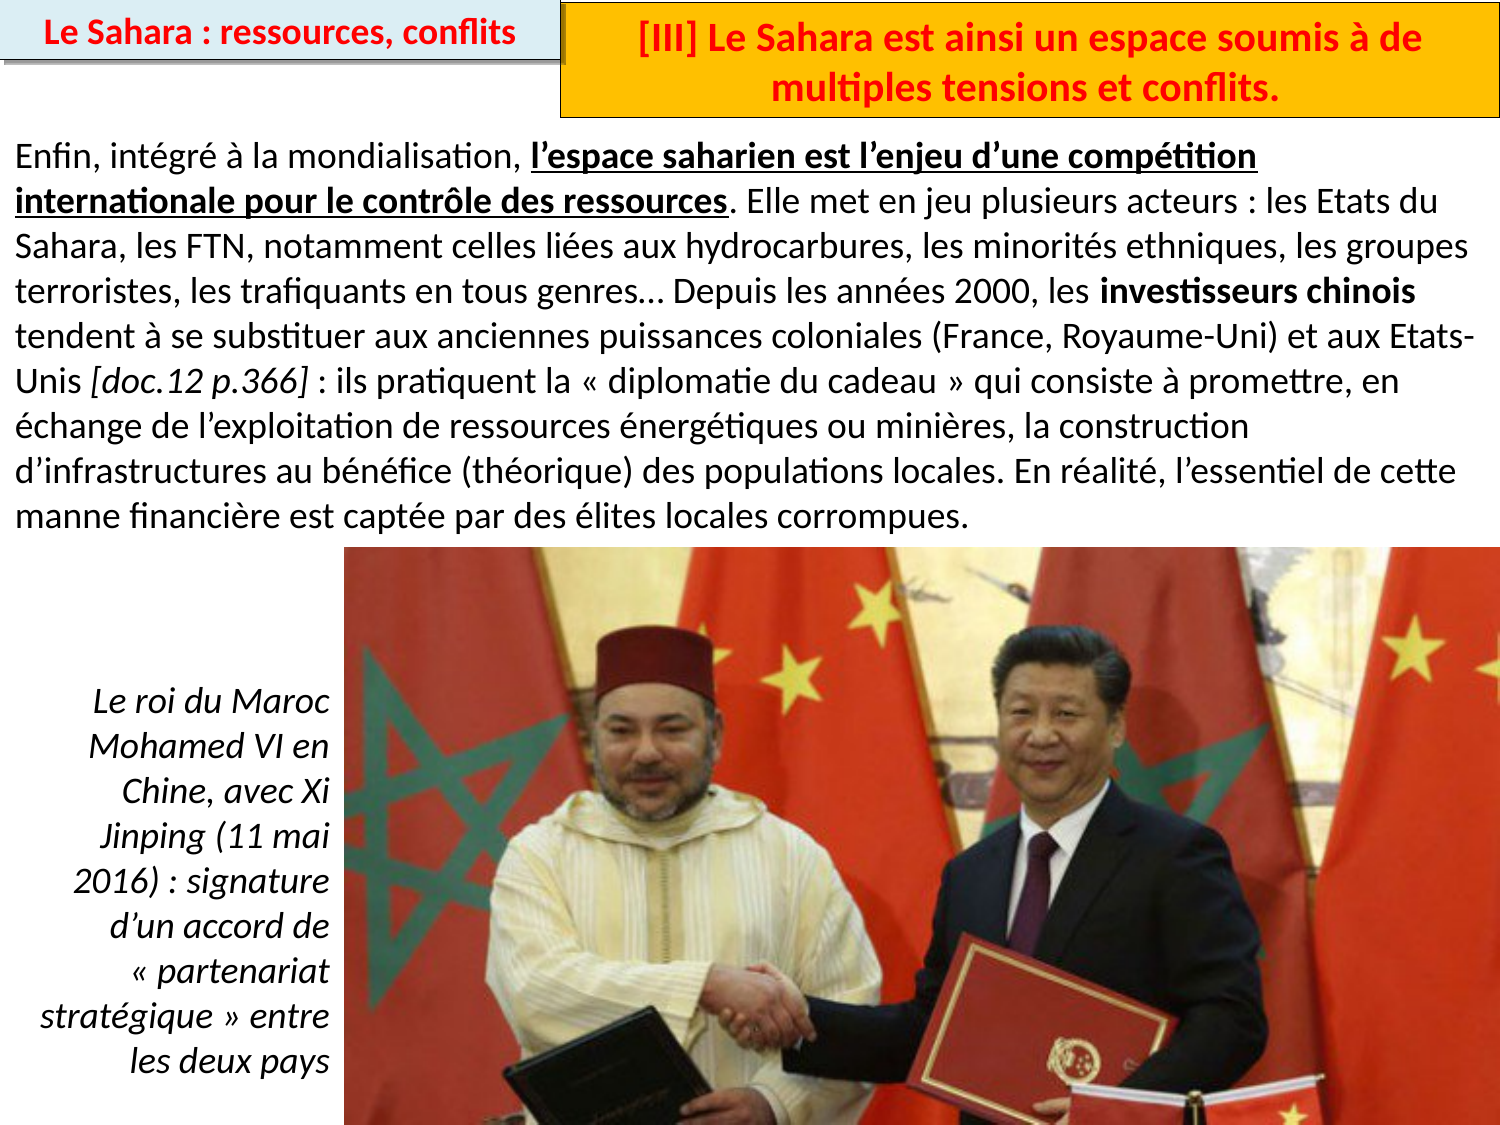

Le Sahara : ressources, conflits
[III] Le Sahara est ainsi un espace soumis à de multiples tensions et conflits.
Enfin, intégré à la mondialisation, l’espace saharien est l’enjeu d’une compétition internationale pour le contrôle des ressources. Elle met en jeu plusieurs acteurs : les Etats du Sahara, les FTN, notamment celles liées aux hydrocarbures, les minorités ethniques, les groupes terroristes, les trafiquants en tous genres… Depuis les années 2000, les investisseurs chinois tendent à se substituer aux anciennes puissances coloniales (France, Royaume-Uni) et aux Etats-Unis [doc.12 p.366] : ils pratiquent la « diplomatie du cadeau » qui consiste à promettre, en échange de l’exploitation de ressources énergétiques ou minières, la construction d’infrastructures au bénéfice (théorique) des populations locales. En réalité, l’essentiel de cette manne financière est captée par des élites locales corrompues.
Le roi du Maroc Mohamed VI en Chine, avec Xi Jinping (11 mai 2016) : signature d’un accord de « partenariat stratégique » entre les deux pays